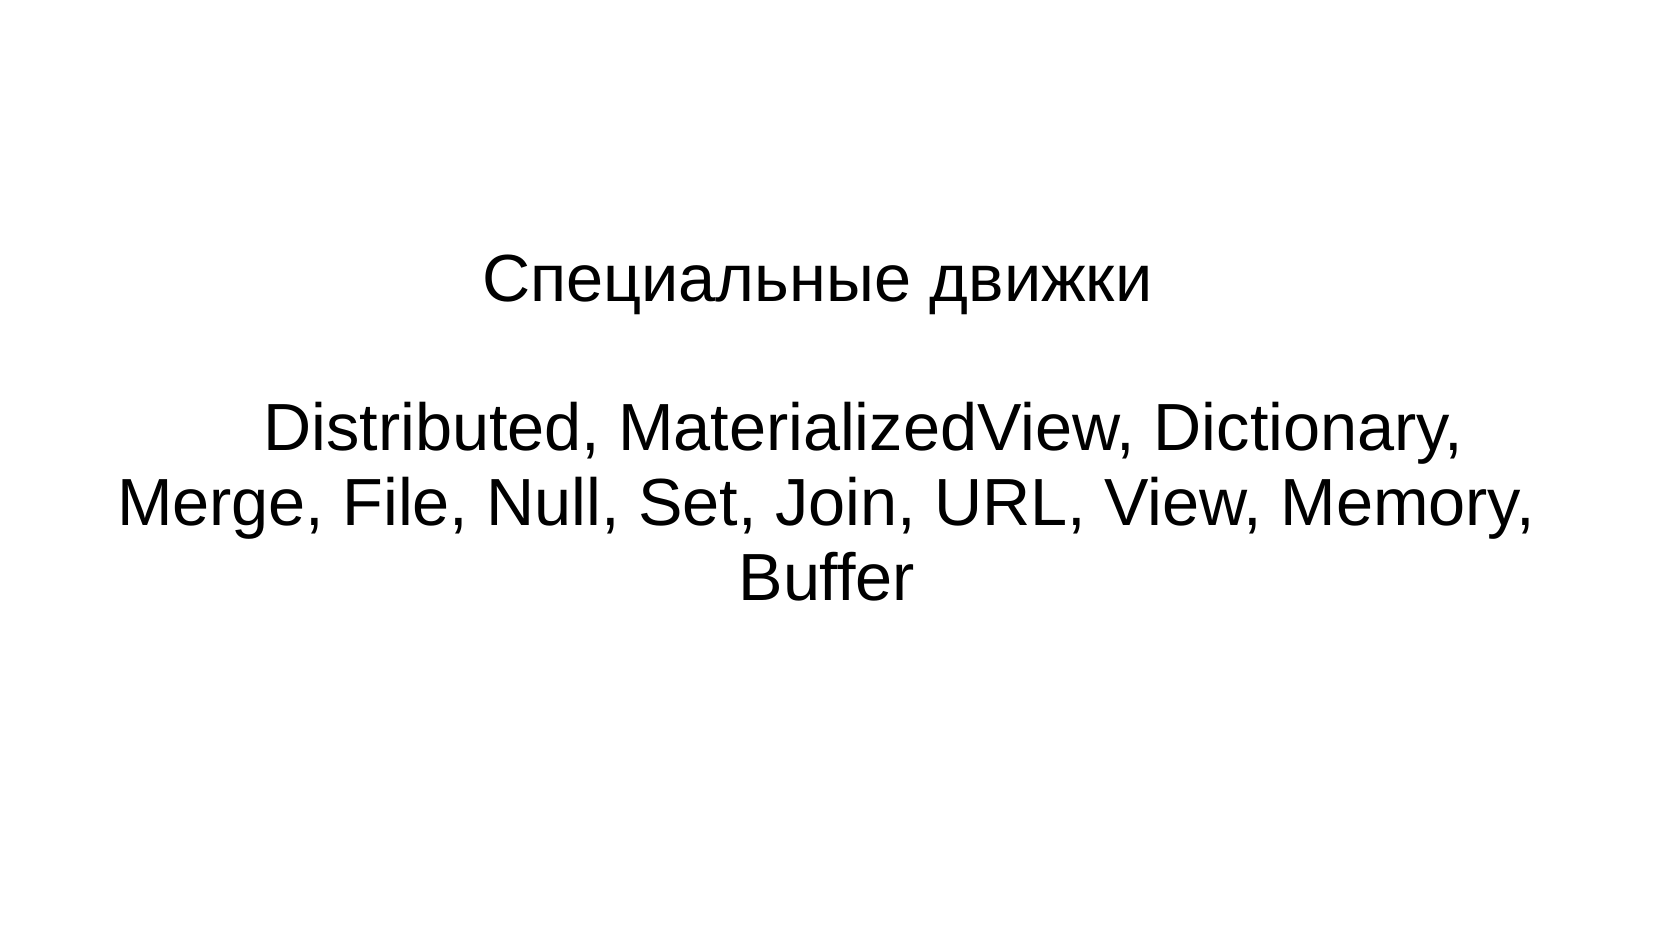

# Специальные движки
 Distributed, MaterializedView, Dictionary, Merge, File, Null, Set, Join, URL, View, Memory, Buffer